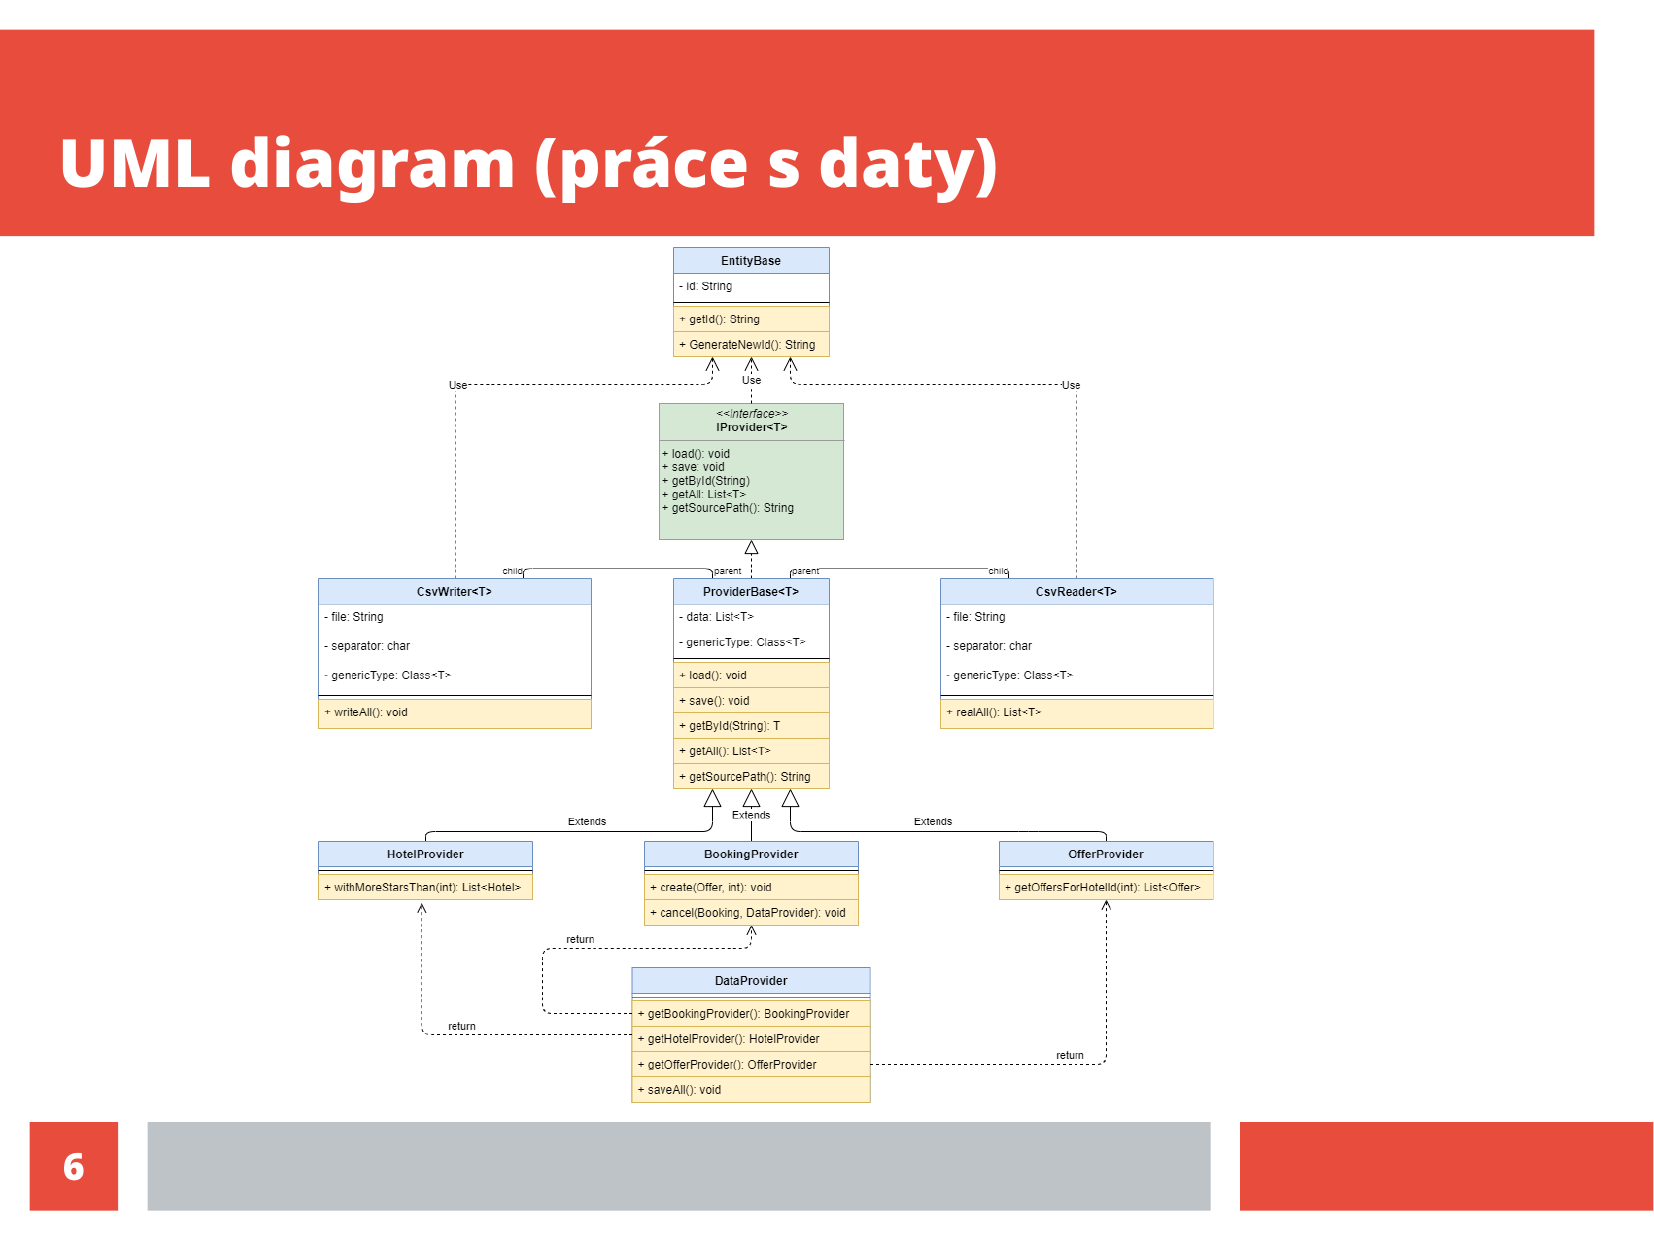

# UML diagram (práce s daty)
6